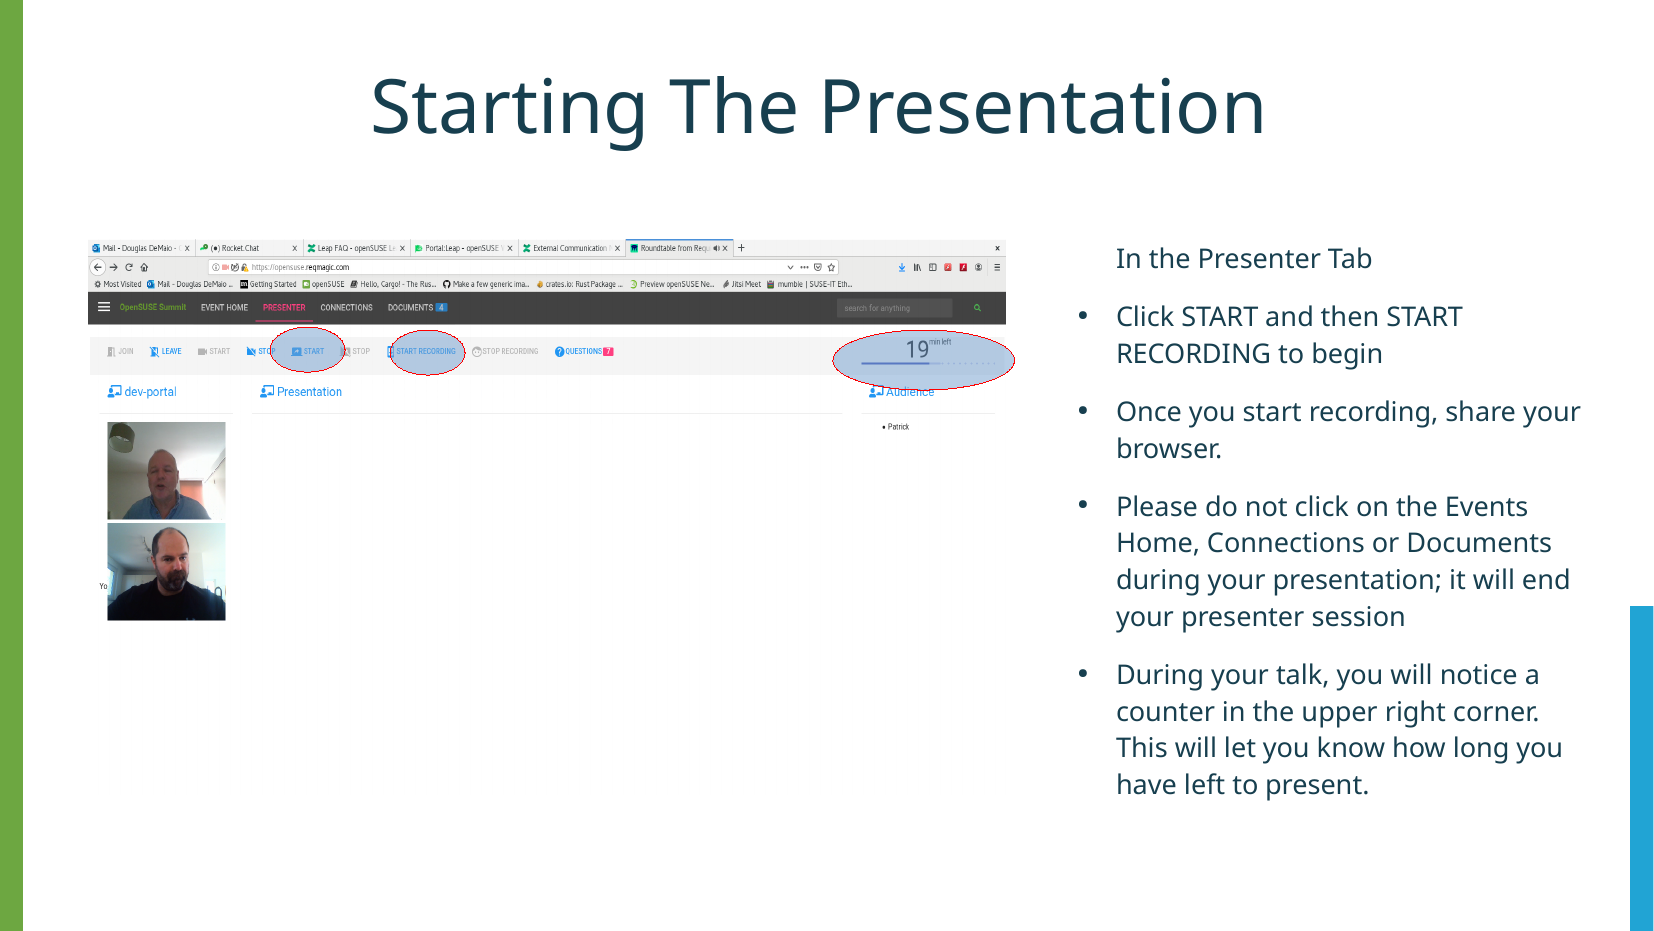

Starting The Presentation
# In the Presenter Tab
Click START and then START RECORDING to begin
Once you start recording, share your browser.
Please do not click on the Events Home, Connections or Documents during your presentation; it will end your presenter session
During your talk, you will notice a counter in the upper right corner. This will let you know how long you have left to present.